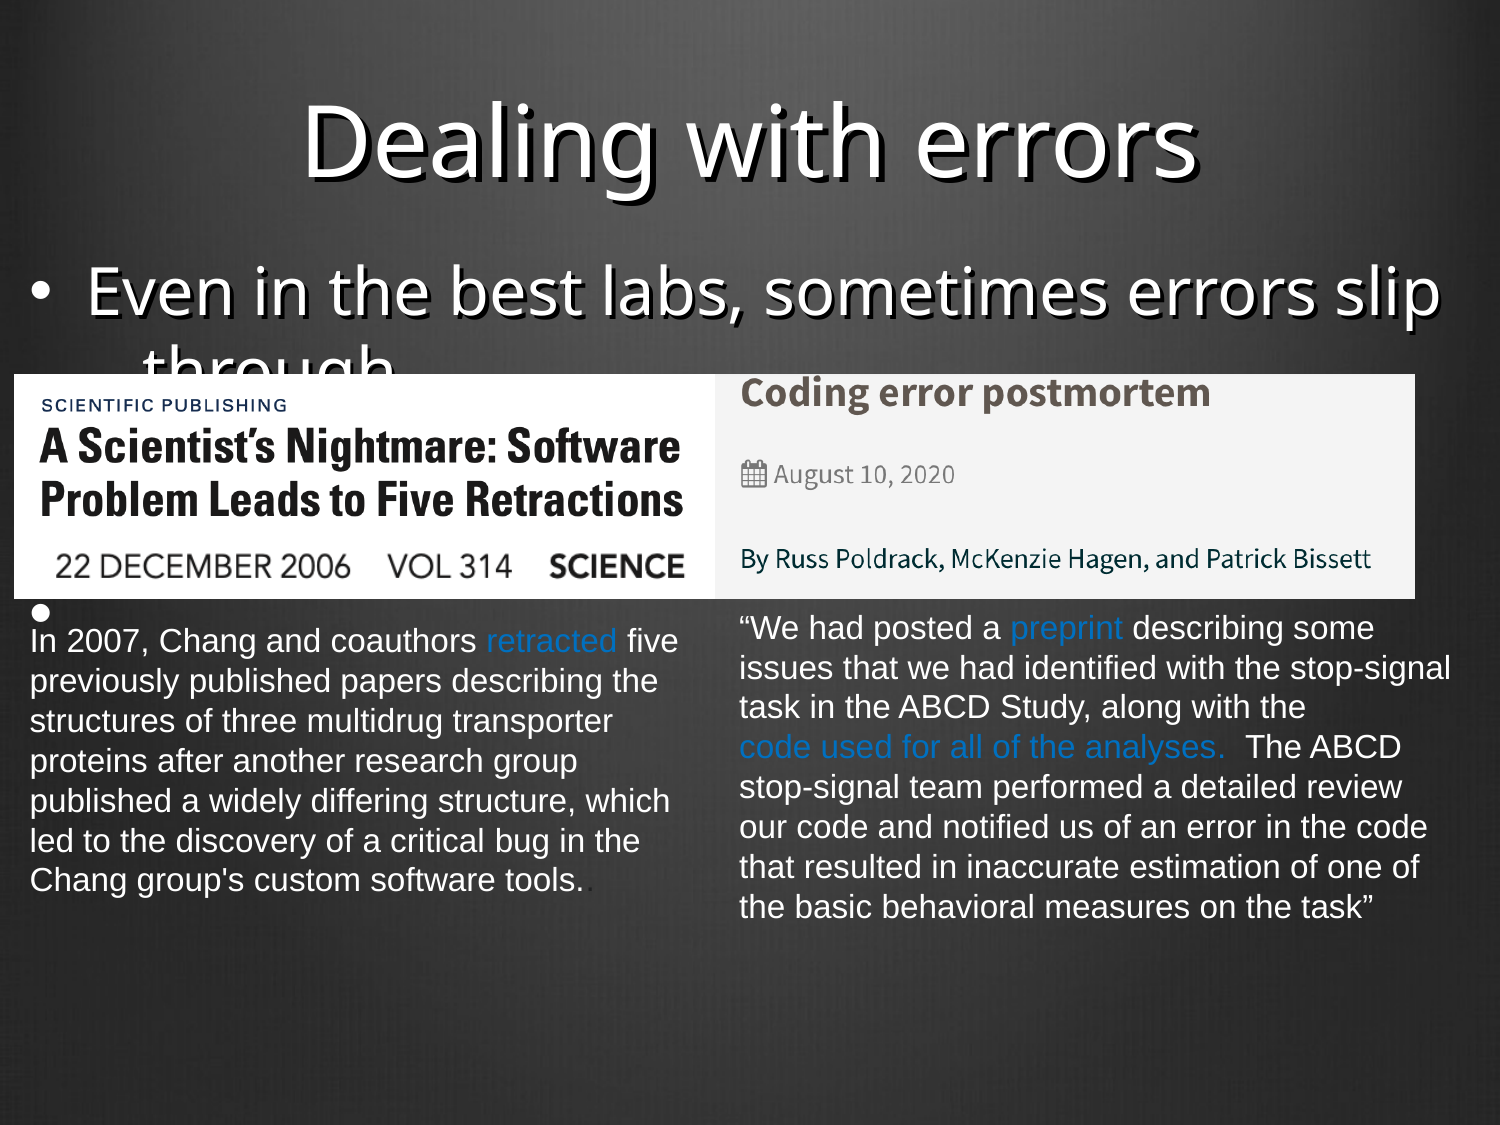

# Dealing with errors
Even in the best labs, sometimes errors slip through
“We had posted a preprint describing some issues that we had identified with the stop-signal task in the ABCD Study, along with the code used for all of the analyses.  The ABCD stop-signal team performed a detailed review our code and notified us of an error in the code that resulted in inaccurate estimation of one of the basic behavioral measures on the task”
In 2007, Chang and coauthors retracted five previously published papers describing the structures of three multidrug transporter proteins after another research group published a widely differing structure, which led to the discovery of a critical bug in the Chang group's custom software tools..